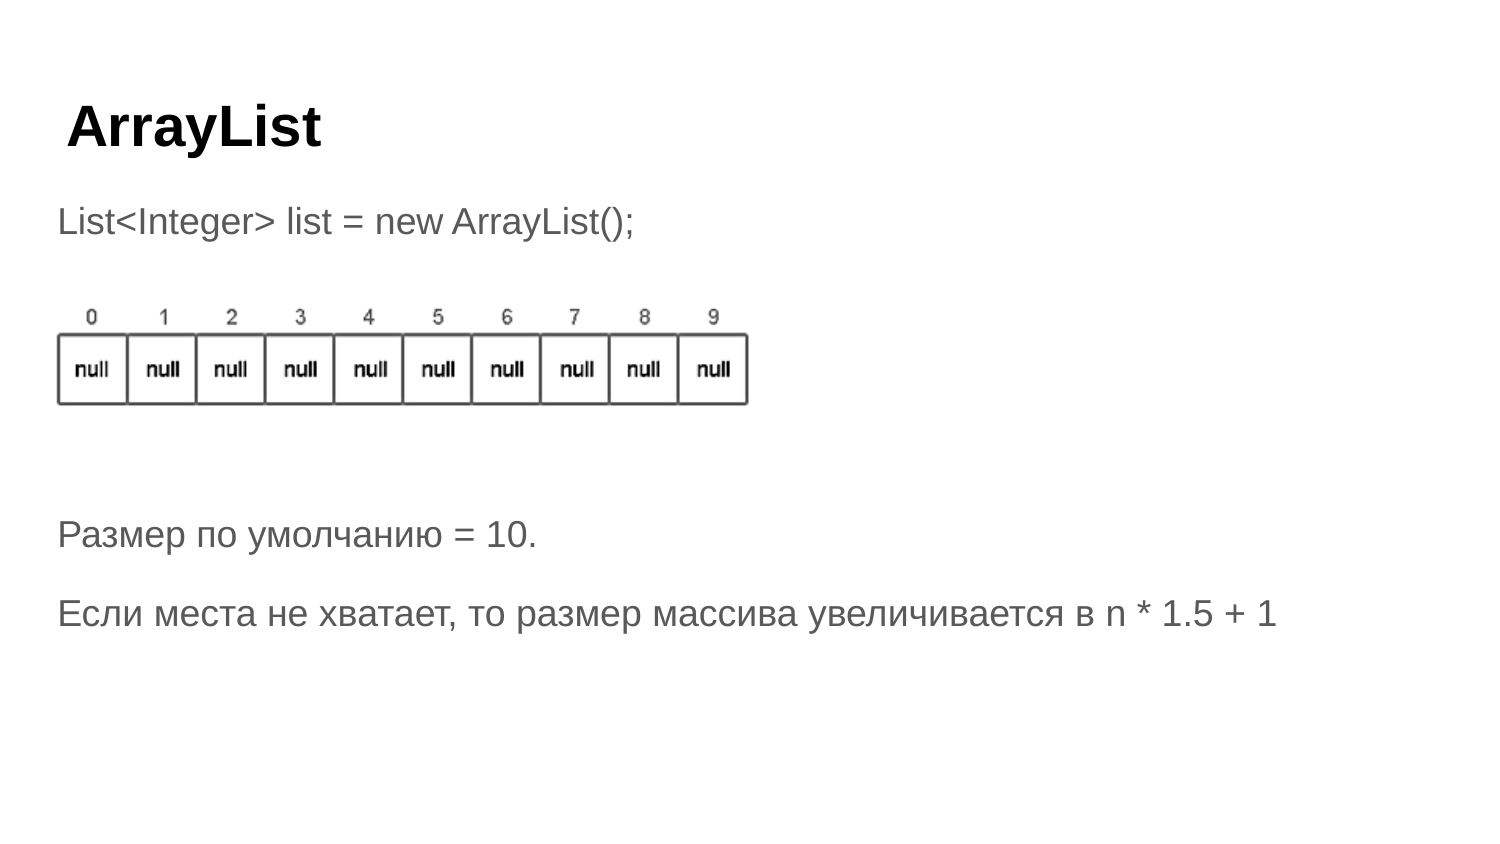

# ArrayList
List<Integer> list = new ArrayList();
Размер по умолчанию = 10.
Если места не хватает, то размер массива увеличивается в n * 1.5 + 1